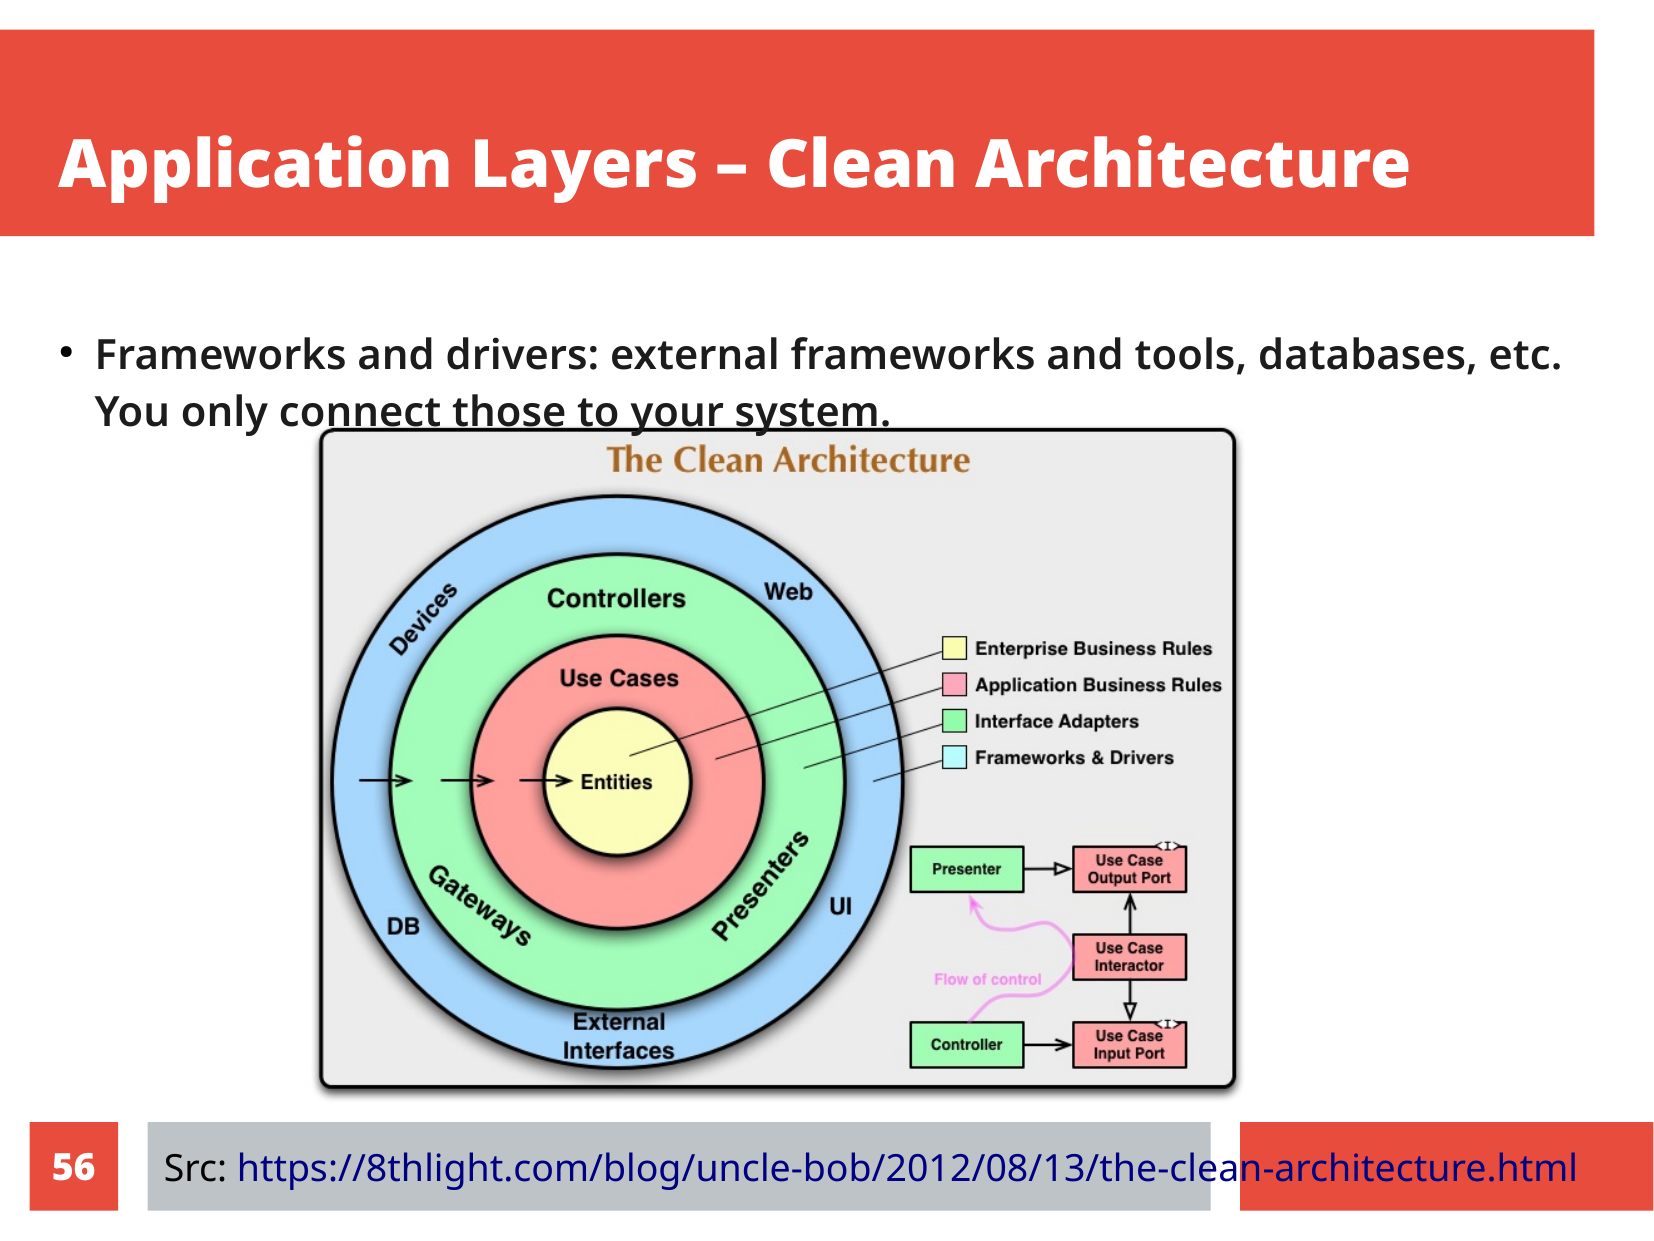

# Application Layers – Clean Architecture
Frameworks and drivers: external frameworks and tools, databases, etc. You only connect those to your system.
56
Src: https://8thlight.com/blog/uncle-bob/2012/08/13/the-clean-architecture.html